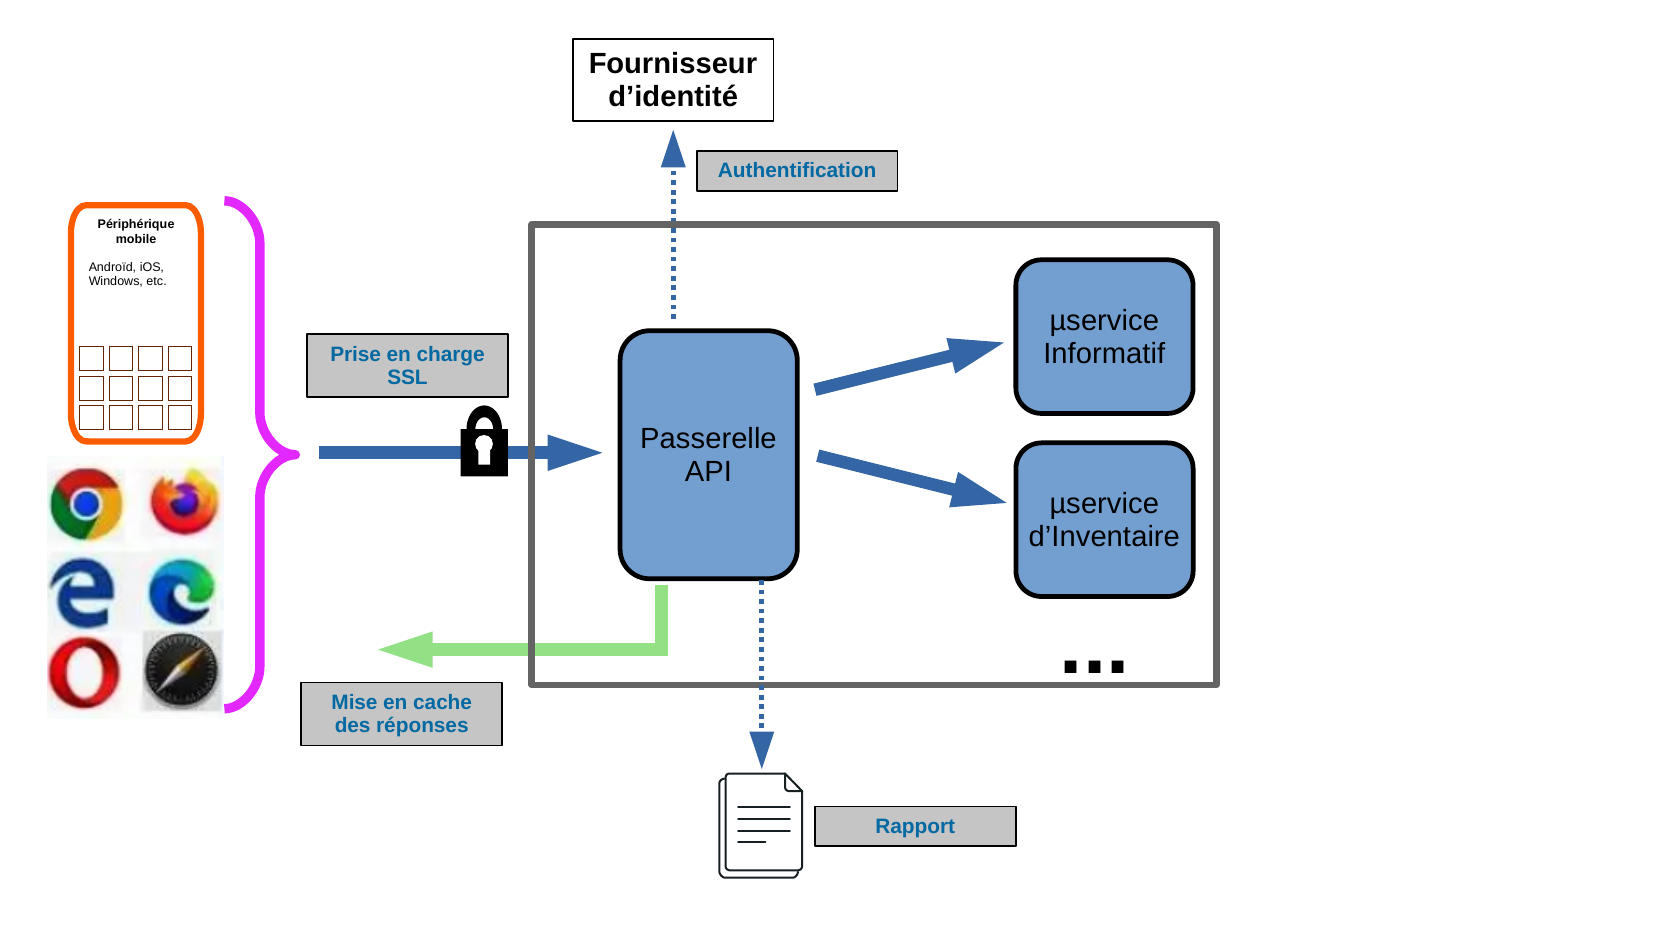

Fournisseur
d’identité
Authentification
Périphérique mobile
Androïd, iOS,
Windows, etc.
µservice
Informatif
µservice
d’Inventaire
...
Passerelle
API
Prise en charge
SSL
Mise en cache
des réponses
Rapport